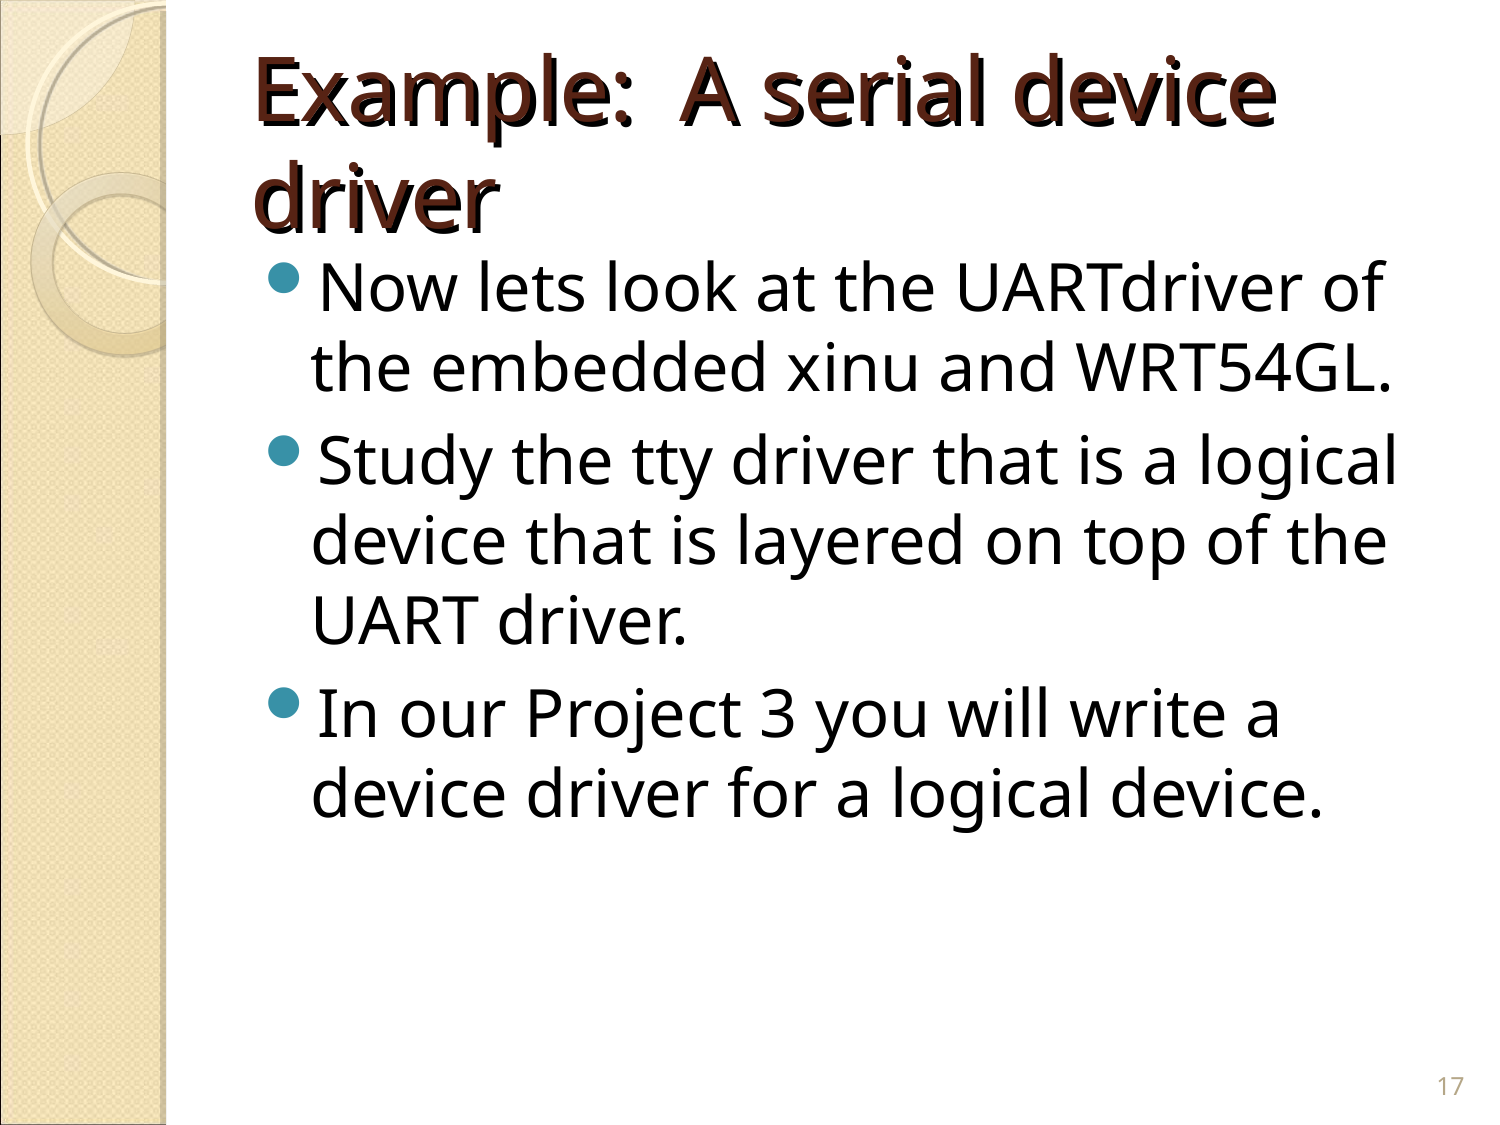

# Example: A serial device driver
Now lets look at the UARTdriver of the embedded xinu and WRT54GL.
Study the tty driver that is a logical device that is layered on top of the UART driver.
In our Project 3 you will write a device driver for a logical device.